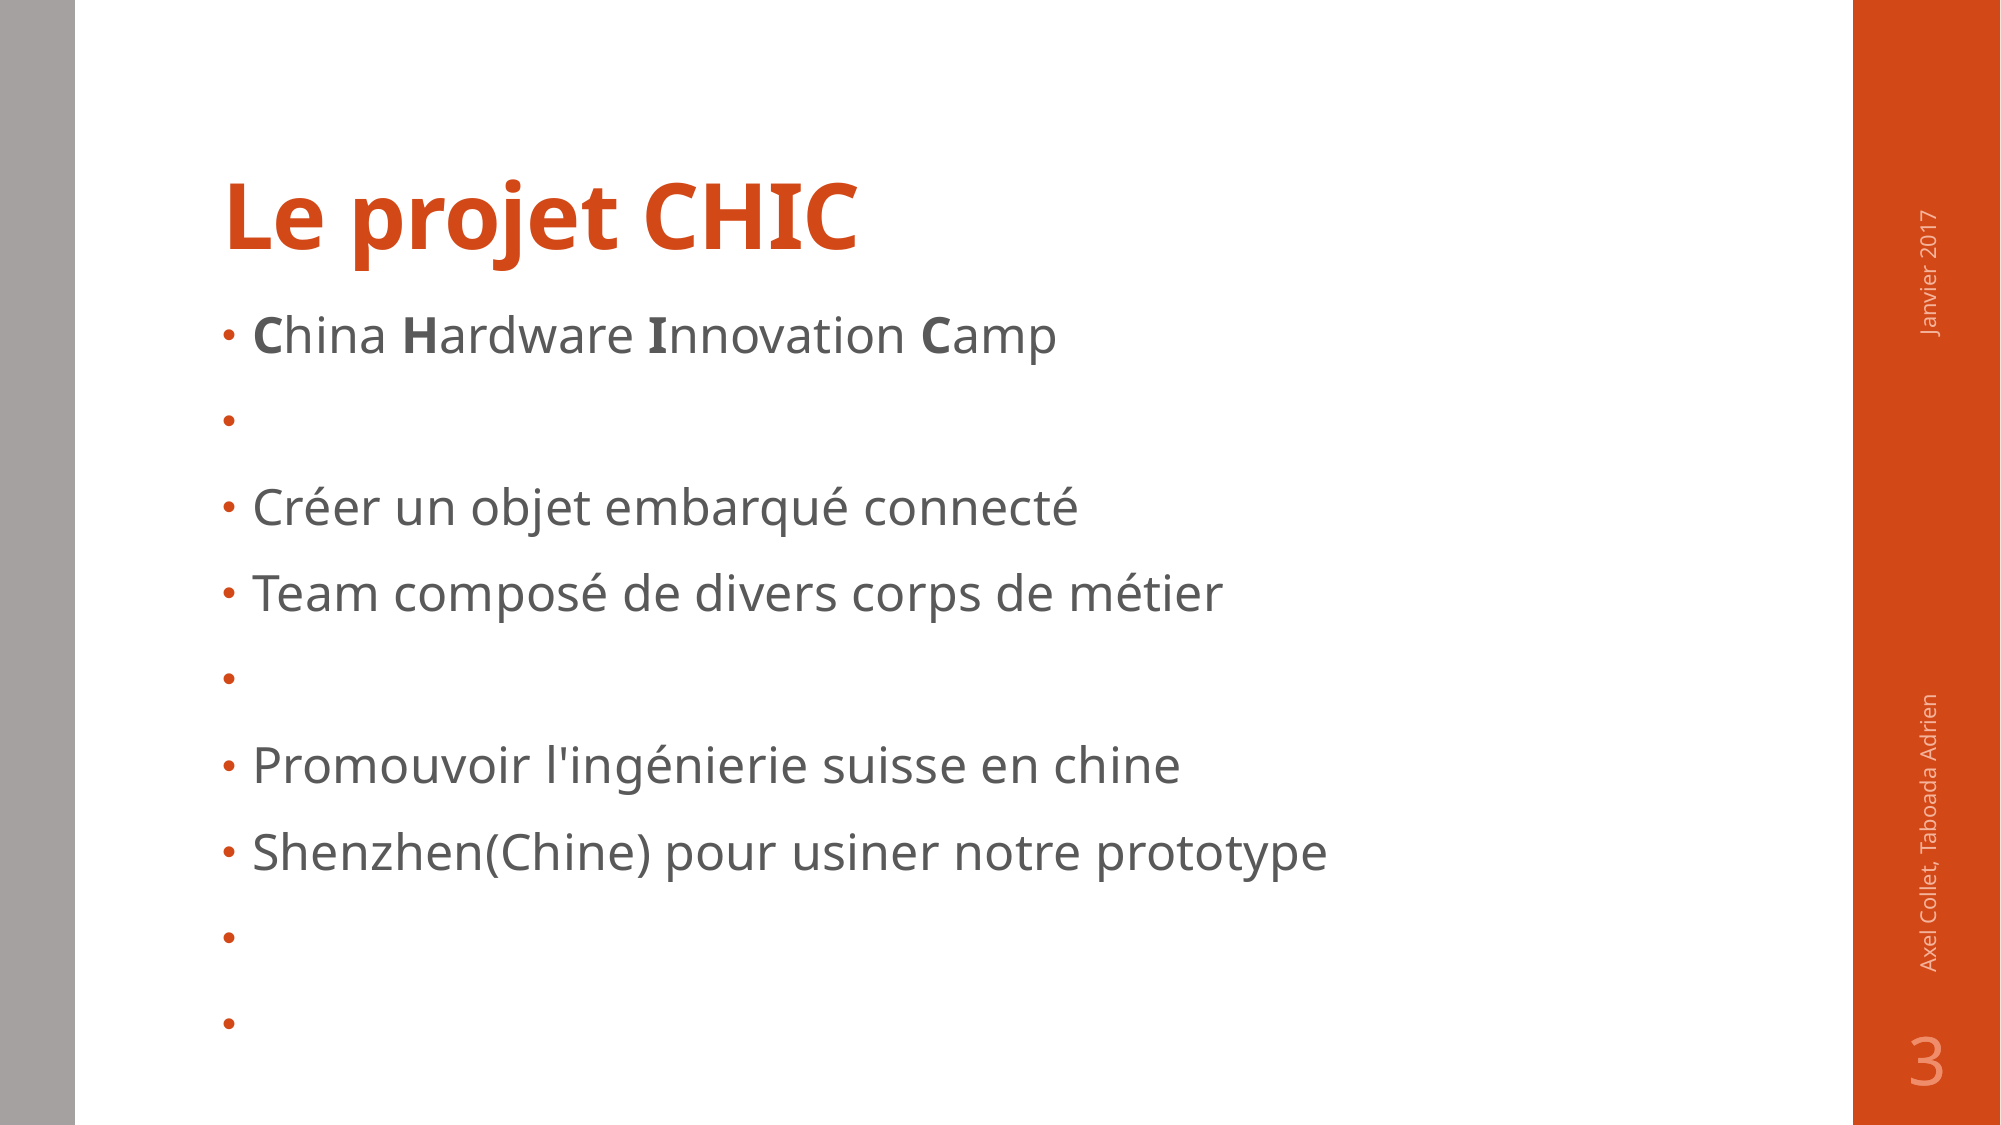

# Le projet CHIC
Janvier 2017
China Hardware Innovation Camp
Créer un objet embarqué connecté
Team composé de divers corps de métier
Promouvoir l'ingénierie suisse en chine
Shenzhen(Chine) pour usiner notre prototype
Axel Collet, Taboada Adrien
3
3